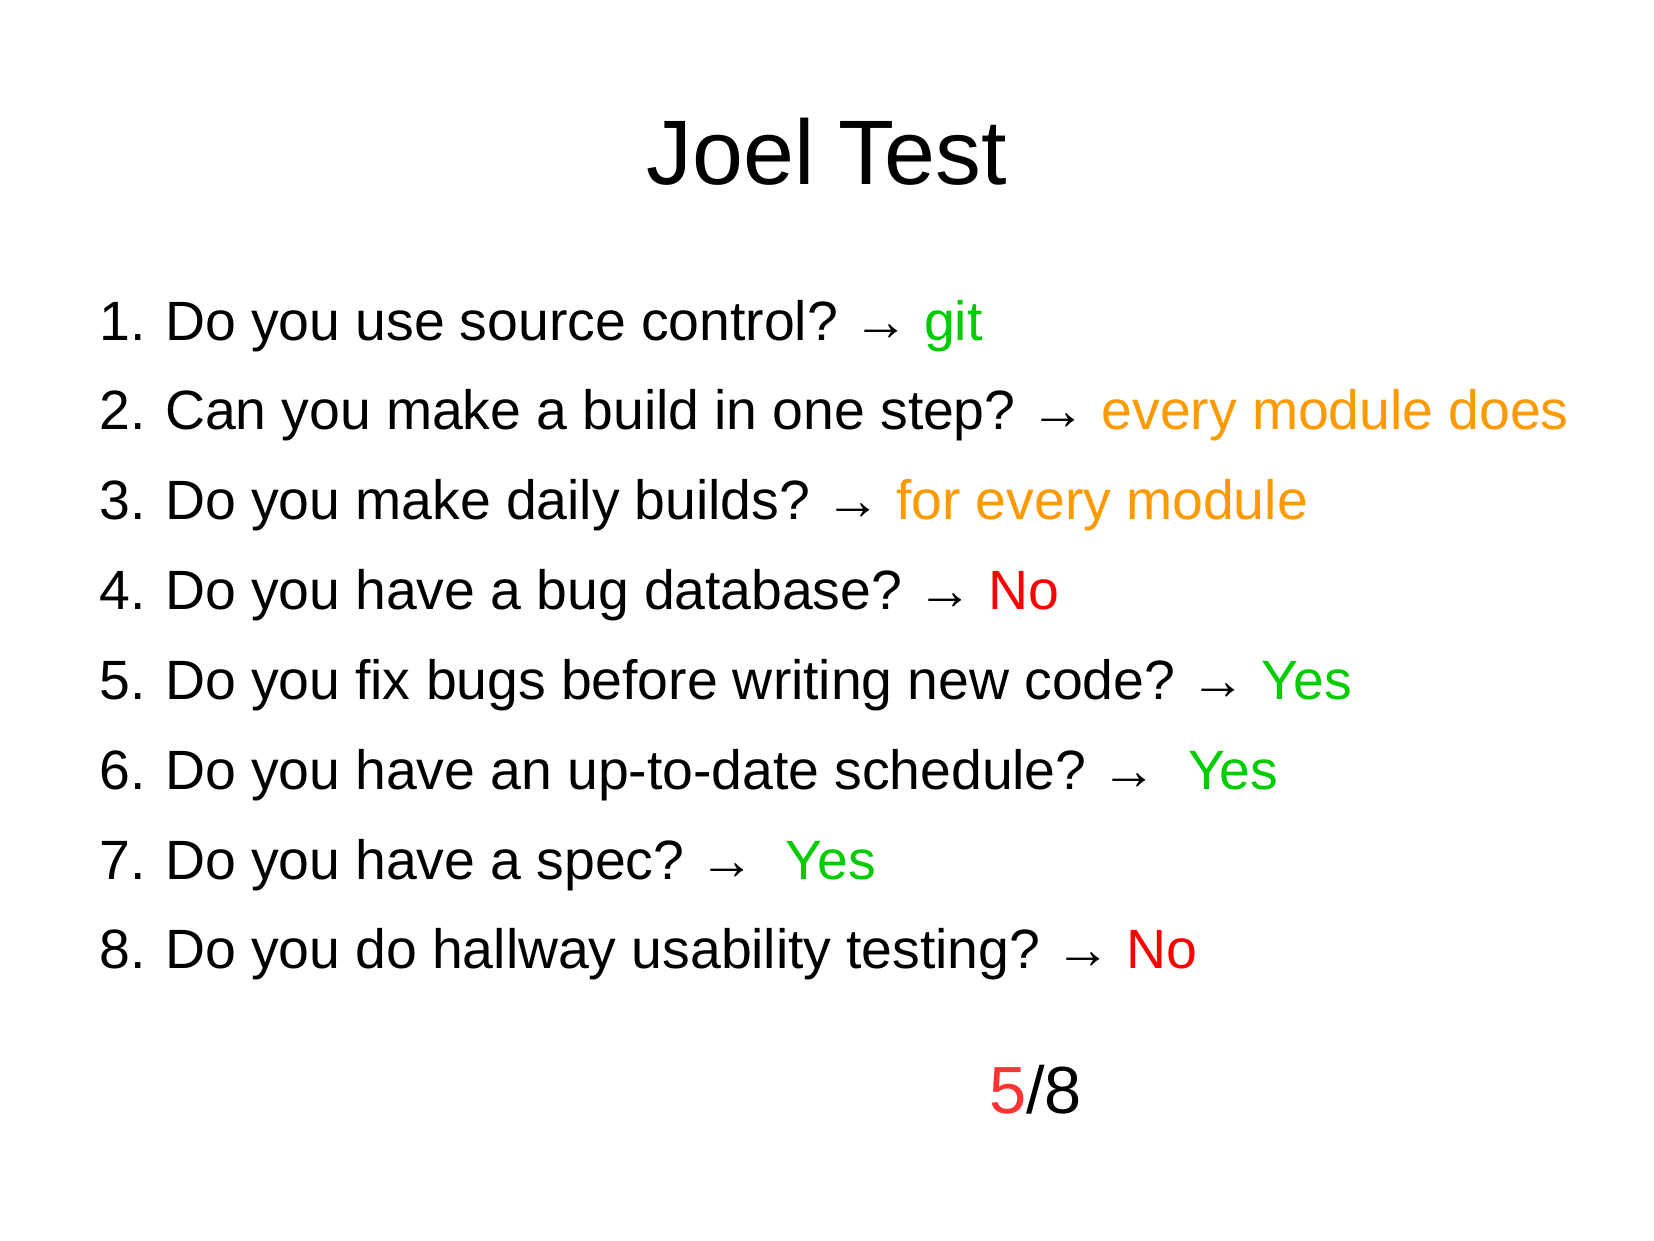

# Joel Test
 Do you use source control? → git
 Can you make a build in one step? → every module does
 Do you make daily builds? → for every module
 Do you have a bug database? → No
 Do you fix bugs before writing new code? → Yes
 Do you have an up-to-date schedule? → Yes
 Do you have a spec? → Yes
 Do you do hallway usability testing? → No
5/8